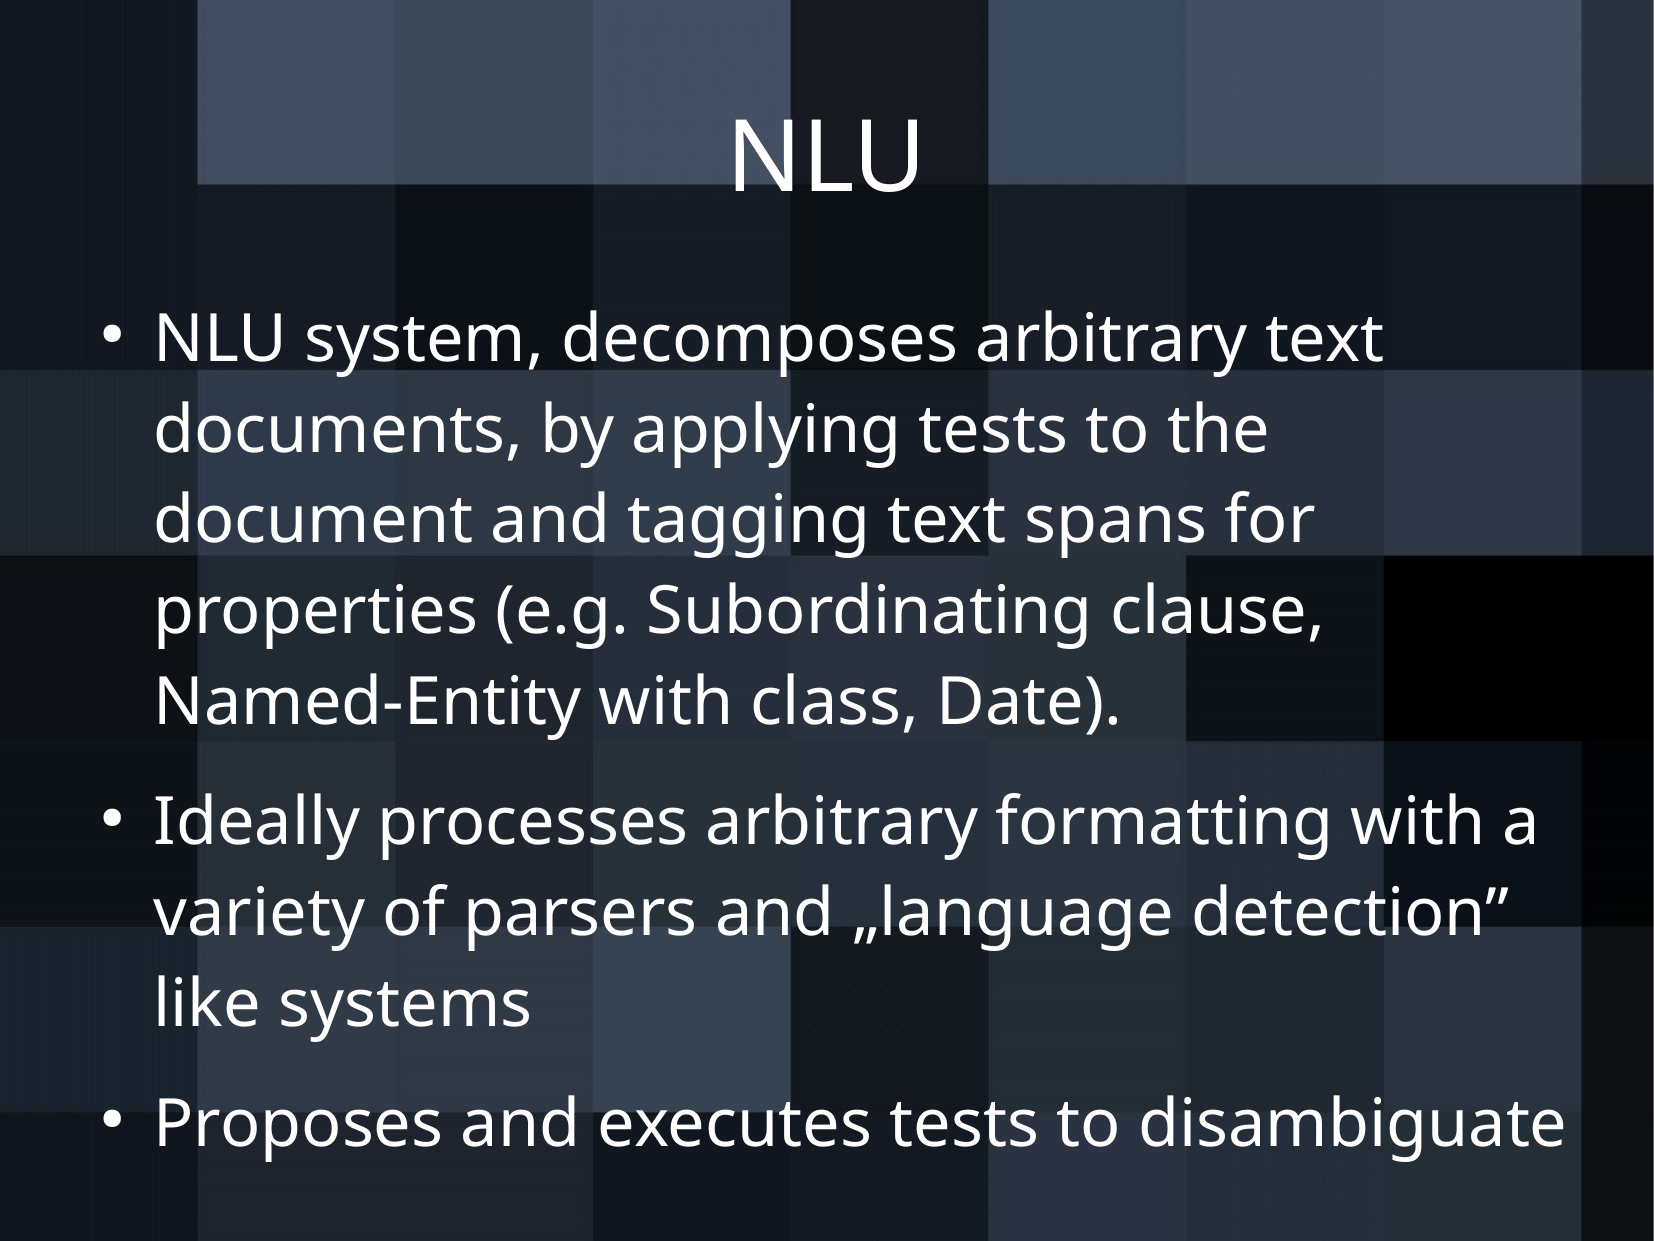

# NLU
NLU system, decomposes arbitrary text documents, by applying tests to the document and tagging text spans for properties (e.g. Subordinating clause, Named-Entity with class, Date).
Ideally processes arbitrary formatting with a variety of parsers and „language detection” like systems
Proposes and executes tests to disambiguate